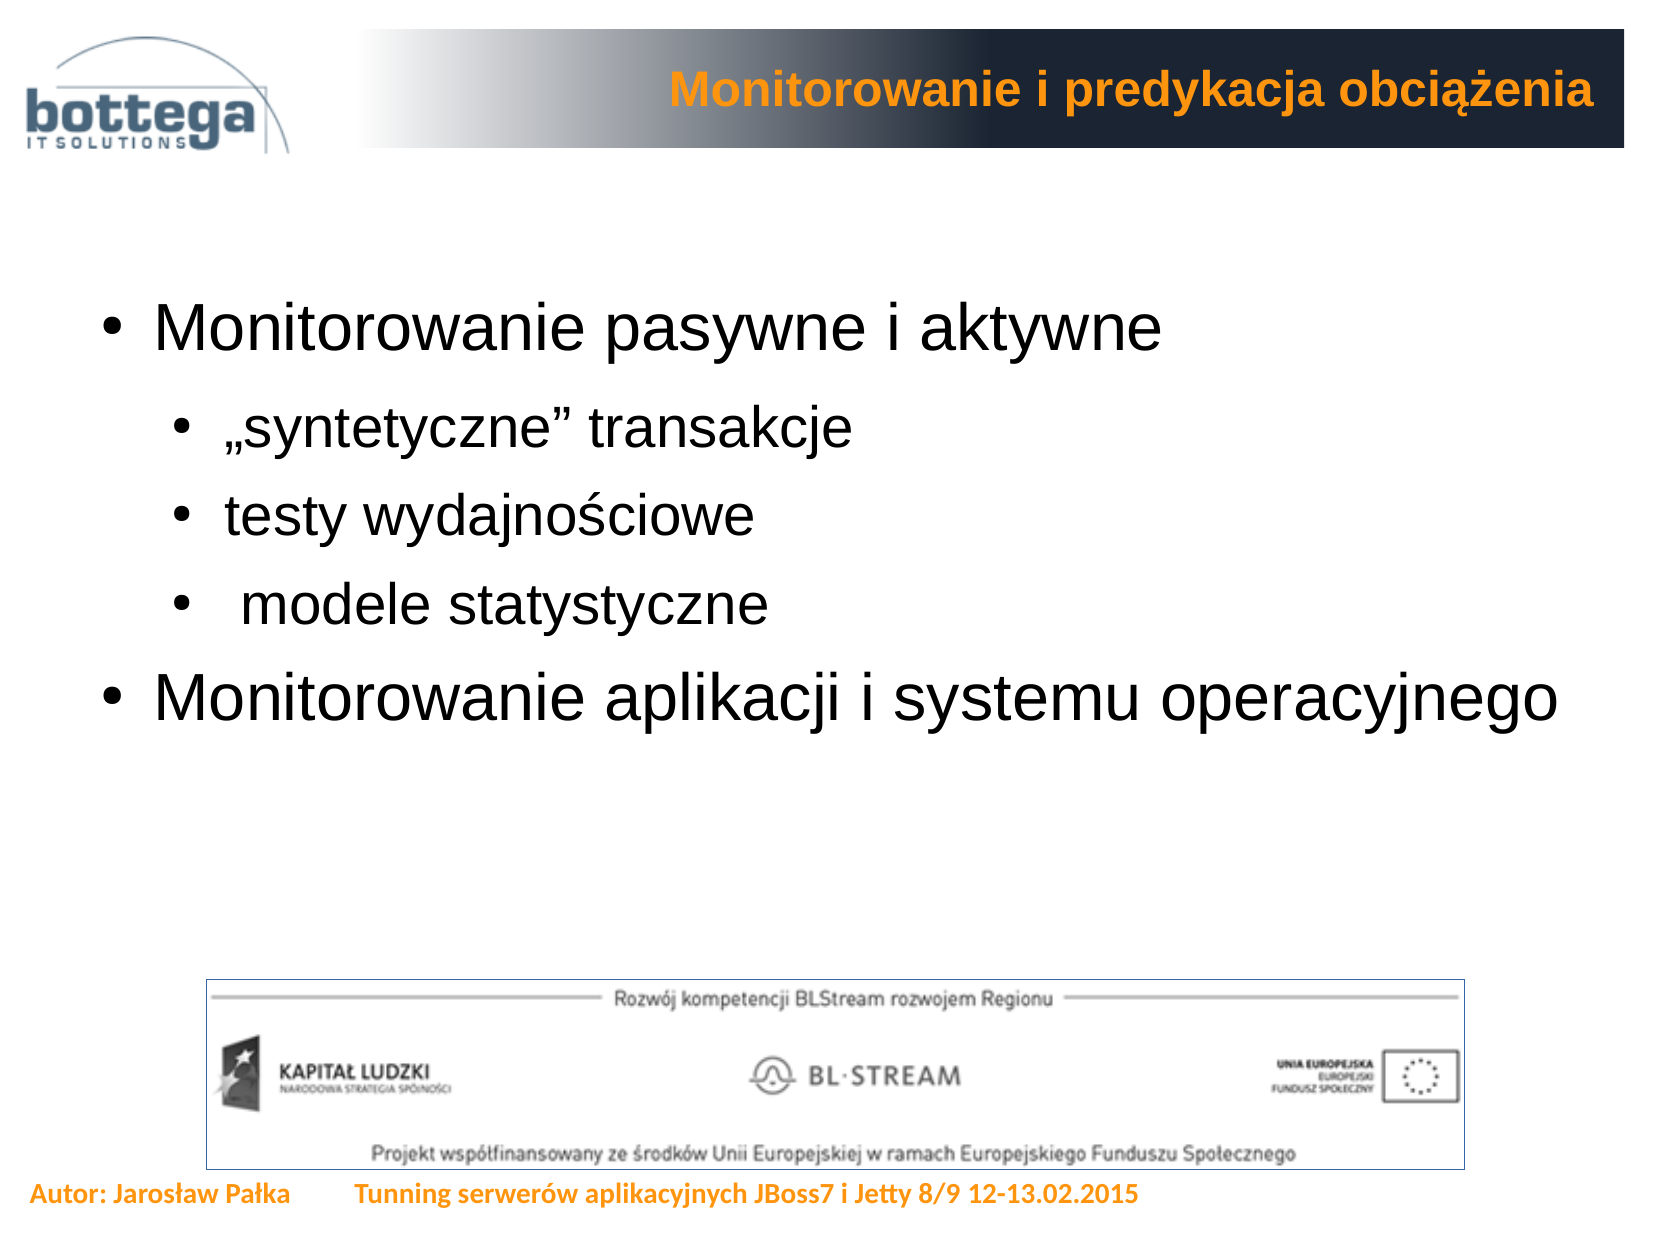

# Monitorowanie i predykacja obciążenia
Monitorowanie pasywne i aktywne
„syntetyczne” transakcje
testy wydajnościowe
 modele statystyczne
Monitorowanie aplikacji i systemu operacyjnego